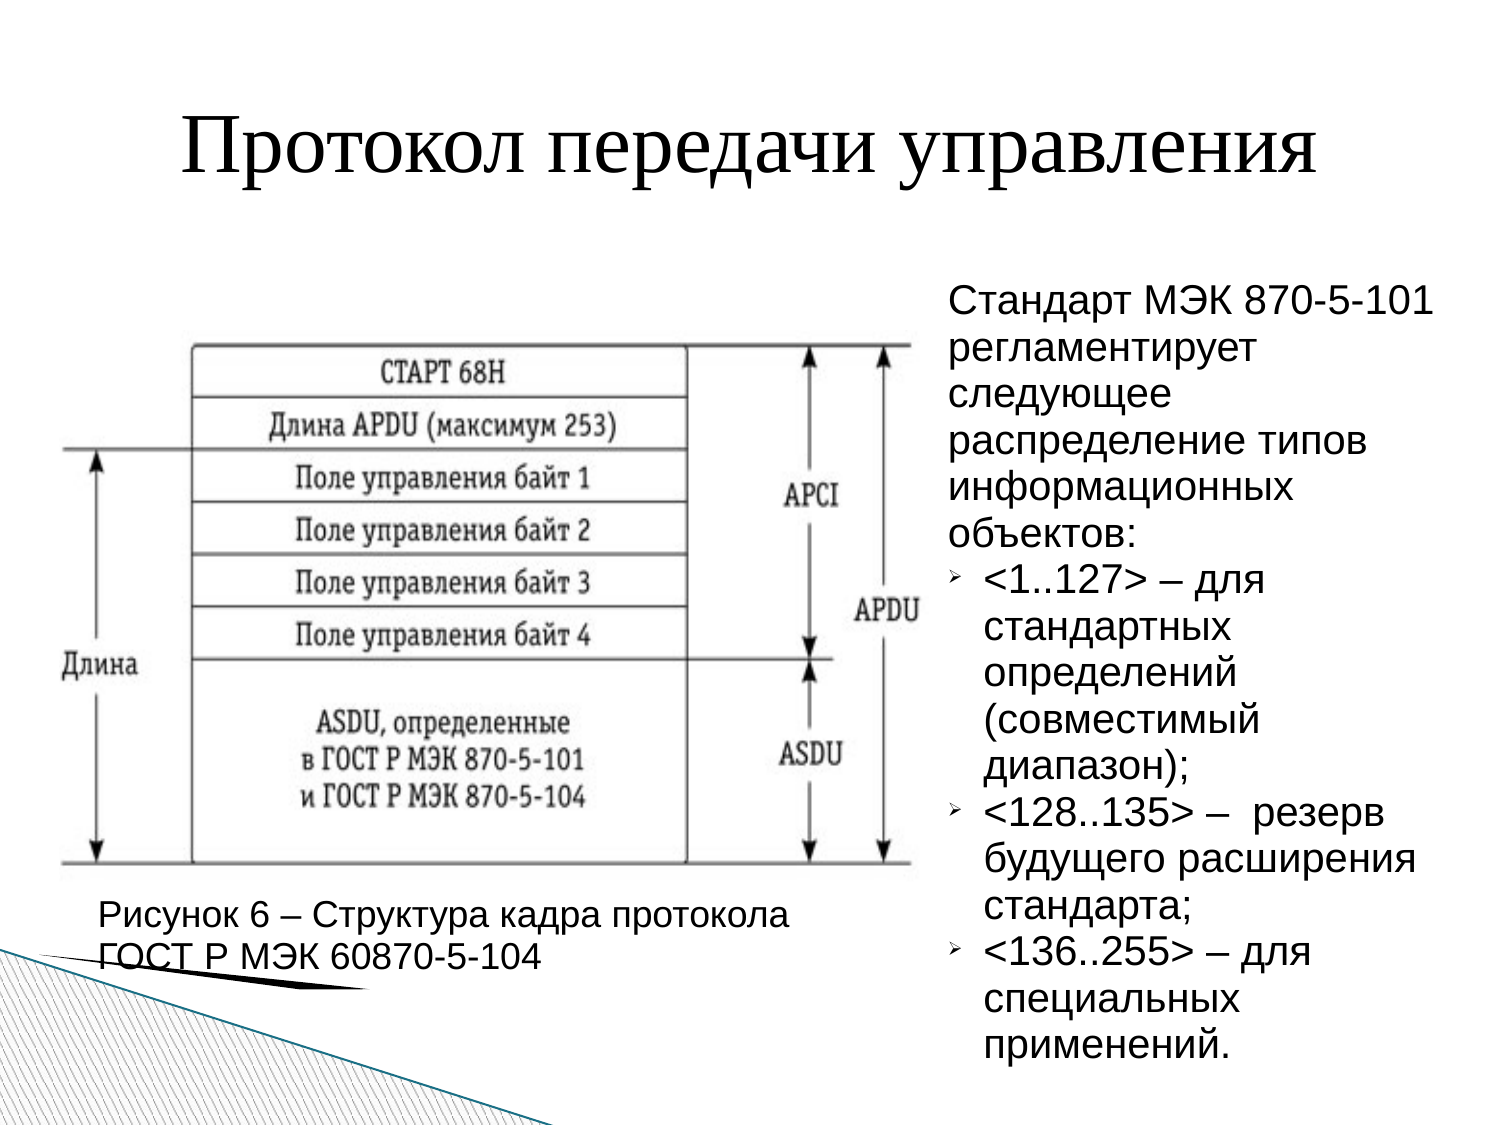

# Протокол передачи управления
Стандарт МЭК 870-5-101 регламентирует следующее распределение типов информационных объектов:
<1..127> – для стандартных определений (совместимый диапазон);
<128..135> – резерв будущего расширения стандарта;
<136..255> – для специальных применений.
Рисунок 6 – Структура кадра протокола
ГОСТ Р МЭК 60870-5-104